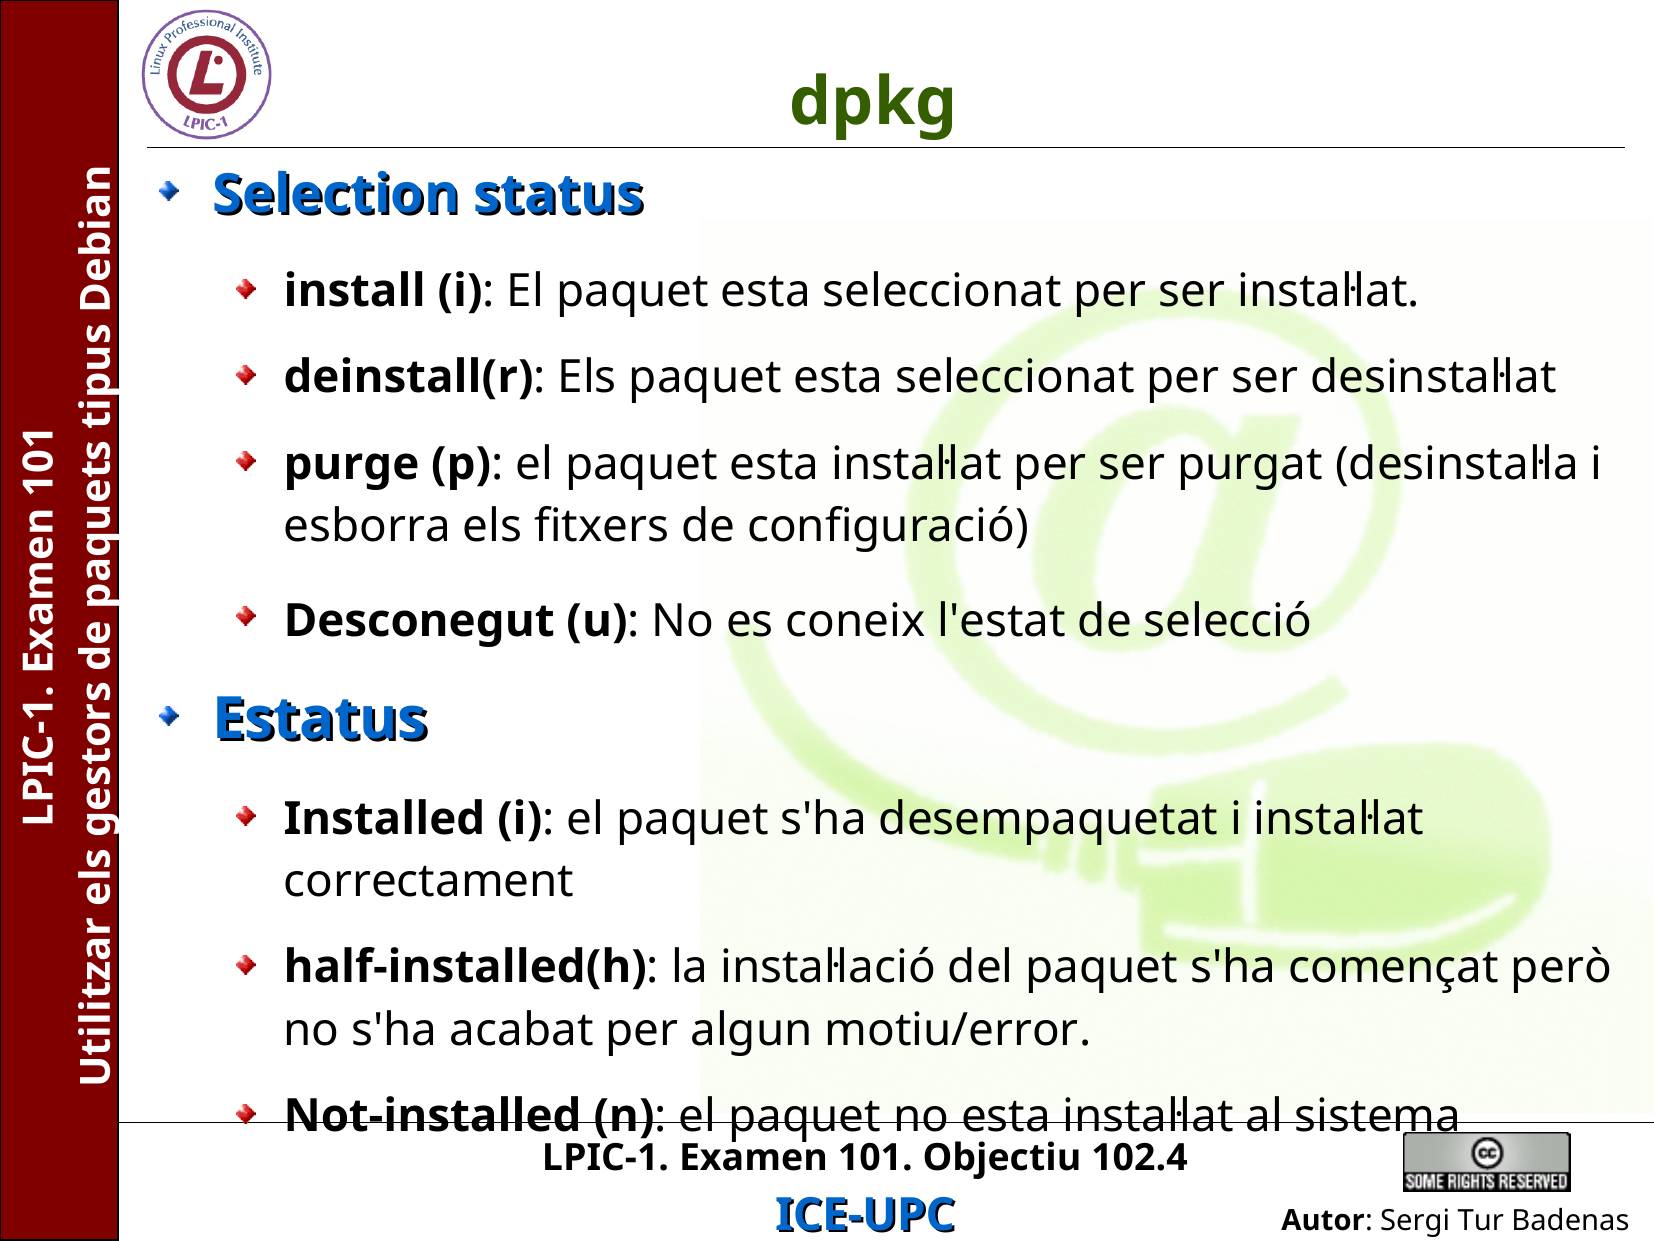

# dpkg
Selection status
install (i): El paquet esta seleccionat per ser instal·lat.
deinstall(r): Els paquet esta seleccionat per ser desinstal·lat
purge (p): el paquet esta instal·lat per ser purgat (desinstal·la i esborra els fitxers de configuració)
Desconegut (u): No es coneix l'estat de selecció
Estatus
Installed (i): el paquet s'ha desempaquetat i instal·lat correctament
half-installed(h): la instal·lació del paquet s'ha començat però no s'ha acabat per algun motiu/error.
Not-installed (n): el paquet no esta instal·lat al sistema